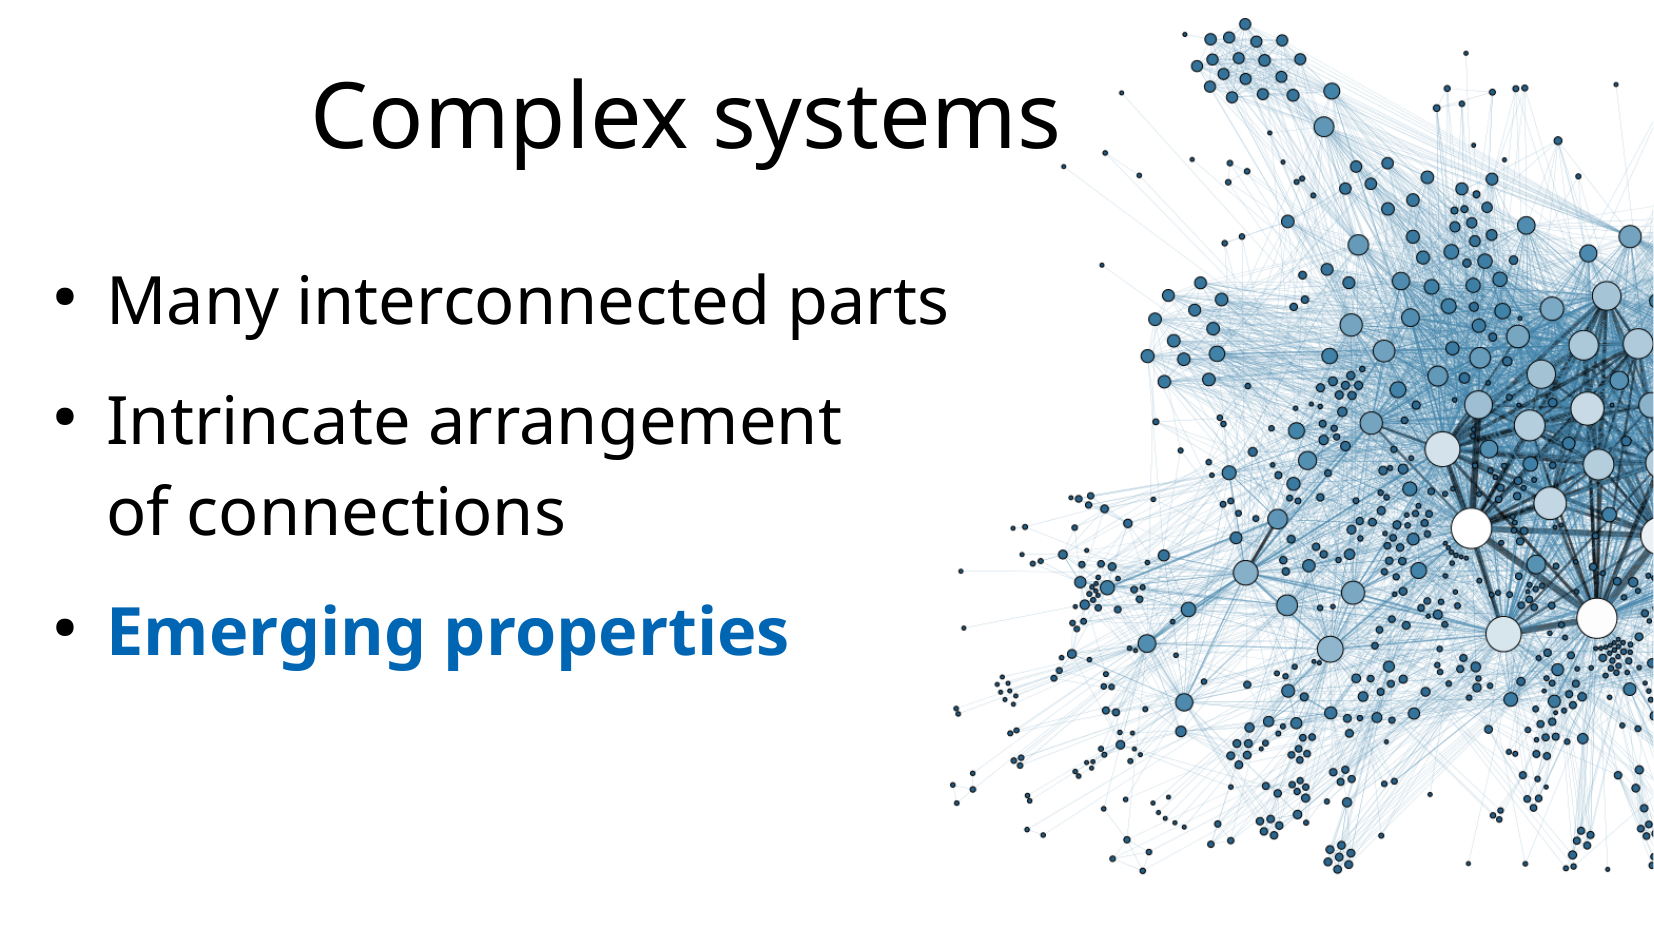

# Complex systems
Many interconnected parts
Intrincate arrangement
of connections
Emerging properties
5